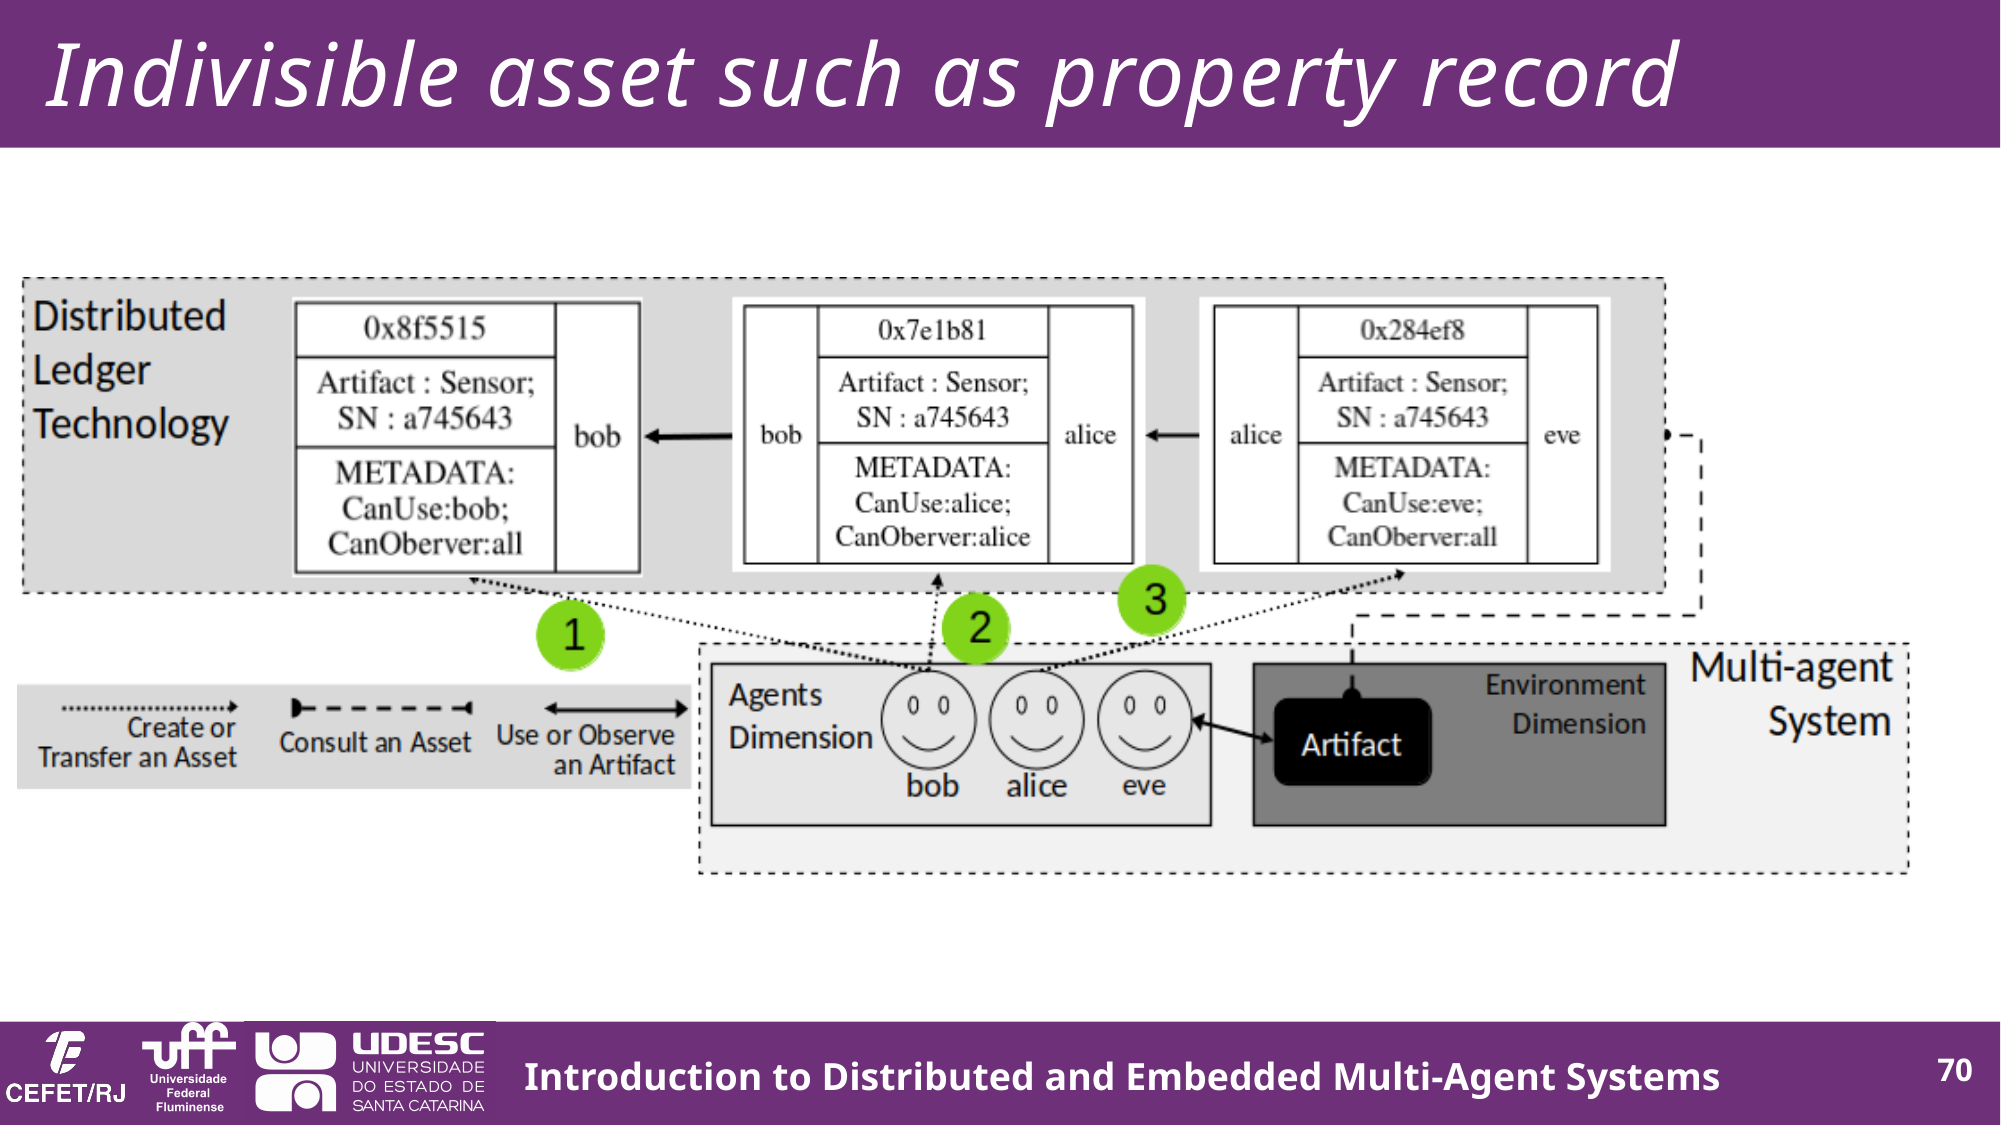

# Indivisible asset such as property record